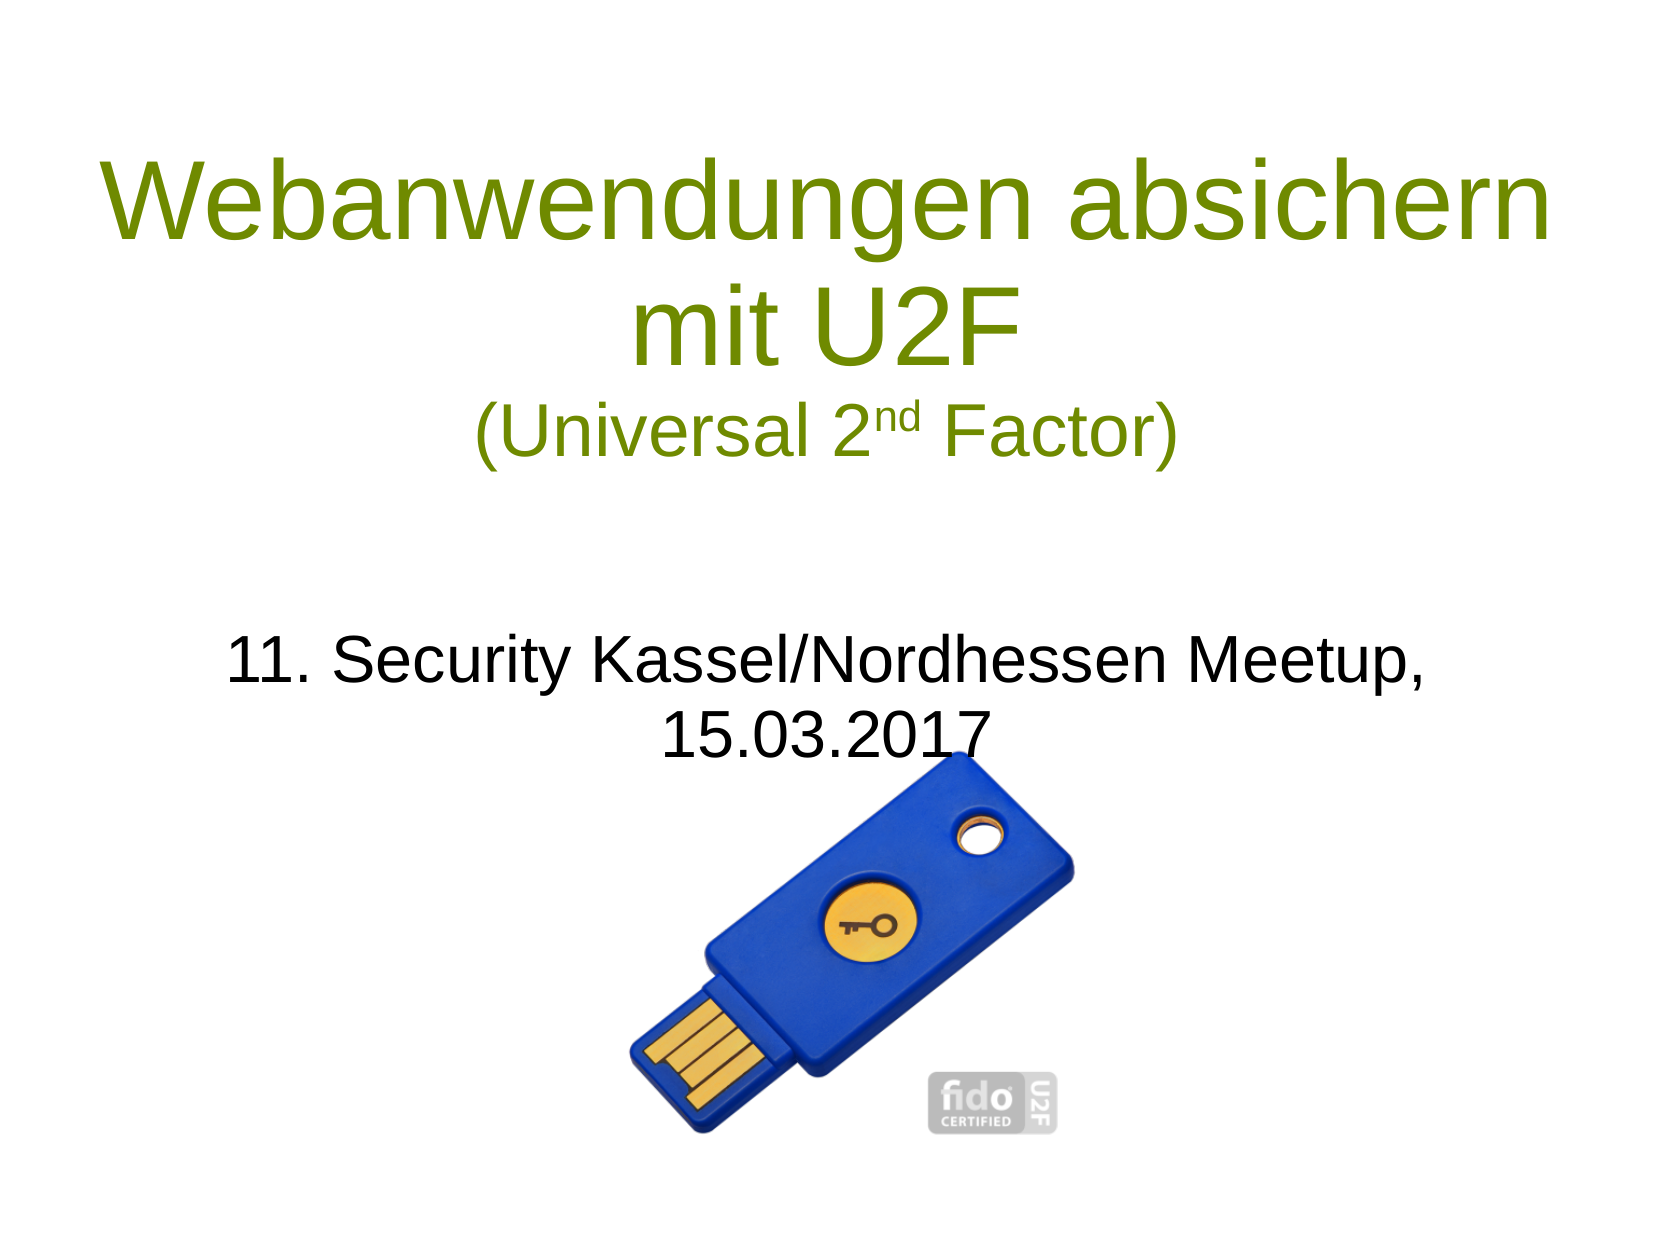

# Webanwendungen absichern mit U2F
(Universal 2nd Factor)
11. Security Kassel/Nordhessen Meetup, 15.03.2017